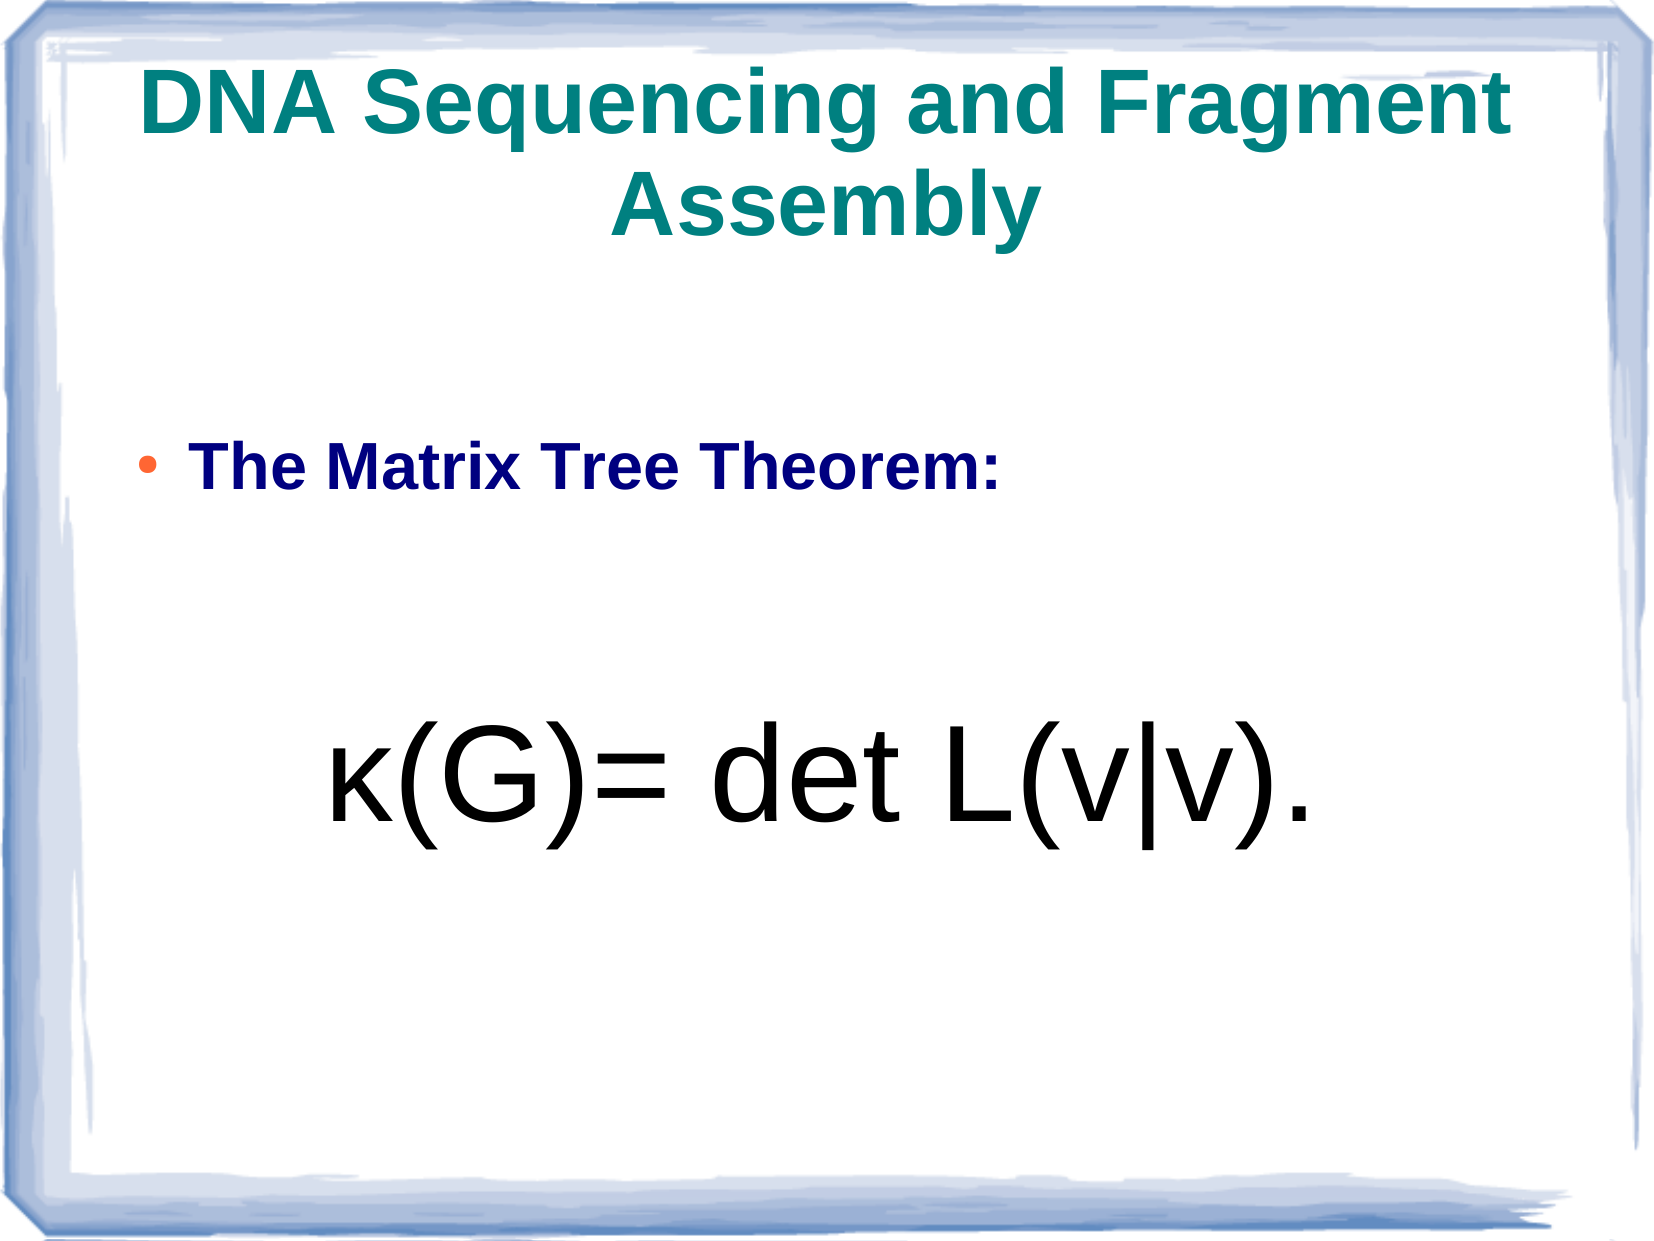

# DNA Sequencing and Fragment Assembly
The Matrix Tree Theorem:
 κ(G)= det L(v|v).